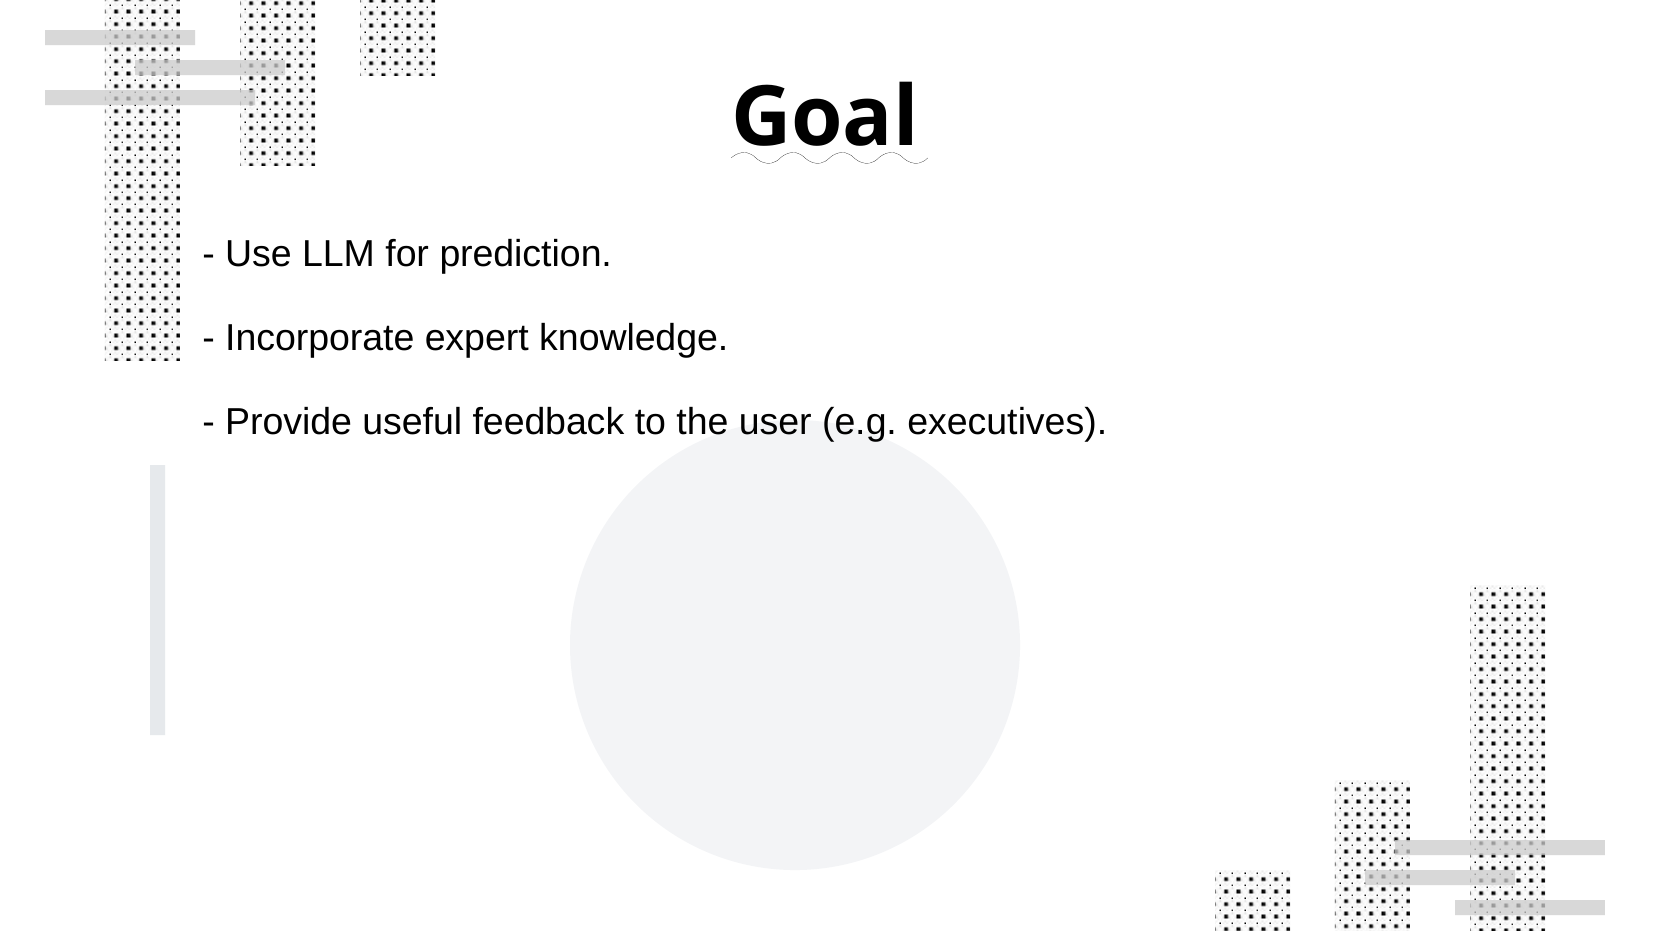

Goal
- Use LLM for prediction.
- Incorporate expert knowledge.
- Provide useful feedback to the user (e.g. executives).